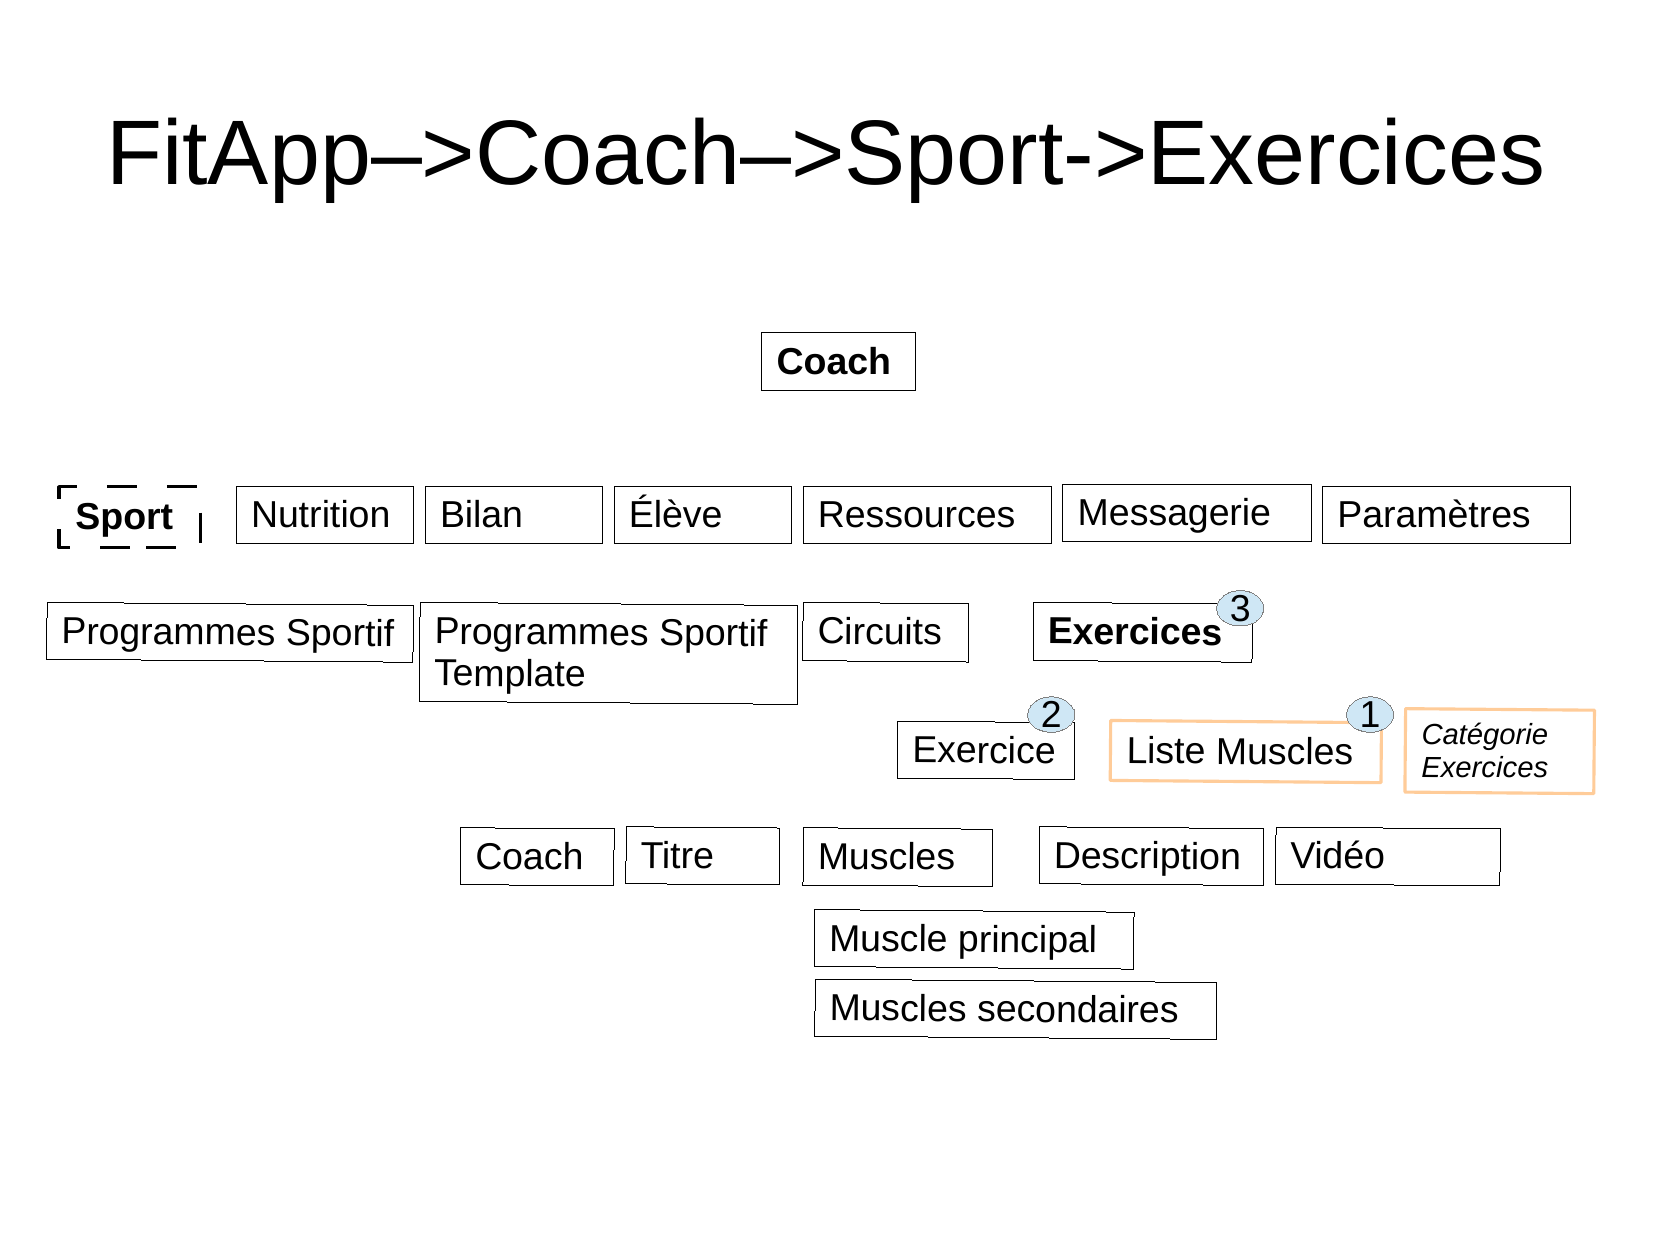

# FitApp–>Coach–>Sport->Exercices
Coach
Messagerie
Nutrition
Bilan
Élève
Ressources
Paramètres
Sport
3
Circuits
Exercices
Programmes Sportif
Programmes Sportif
Template
2
1
Catégorie
Exercices
Liste Muscles
Exercice
Titre
Description
Vidéo
Coach
Muscles
Muscle principal
Muscles secondaires